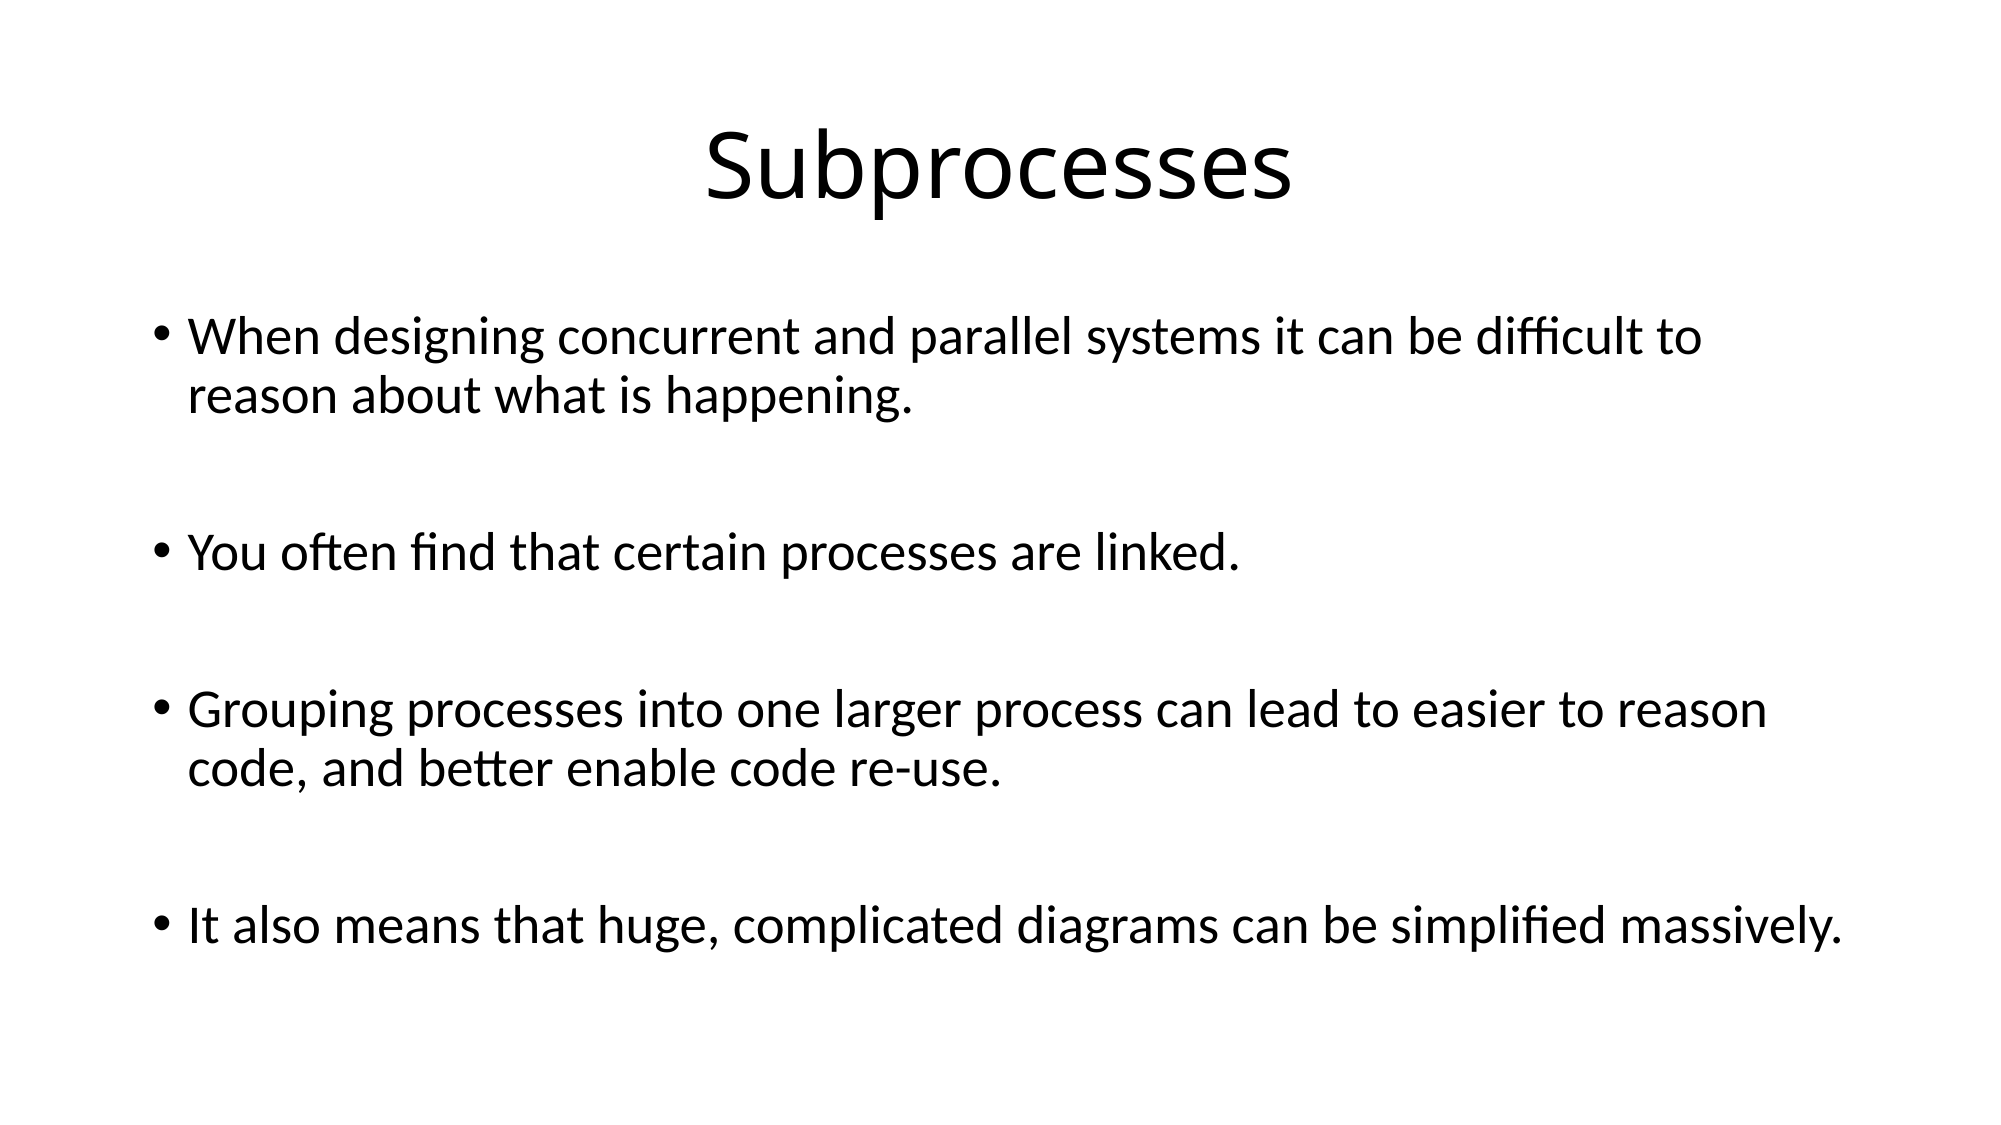

# Subprocesses
When designing concurrent and parallel systems it can be difficult to reason about what is happening.
You often find that certain processes are linked.
Grouping processes into one larger process can lead to easier to reason code, and better enable code re-use.
It also means that huge, complicated diagrams can be simplified massively.